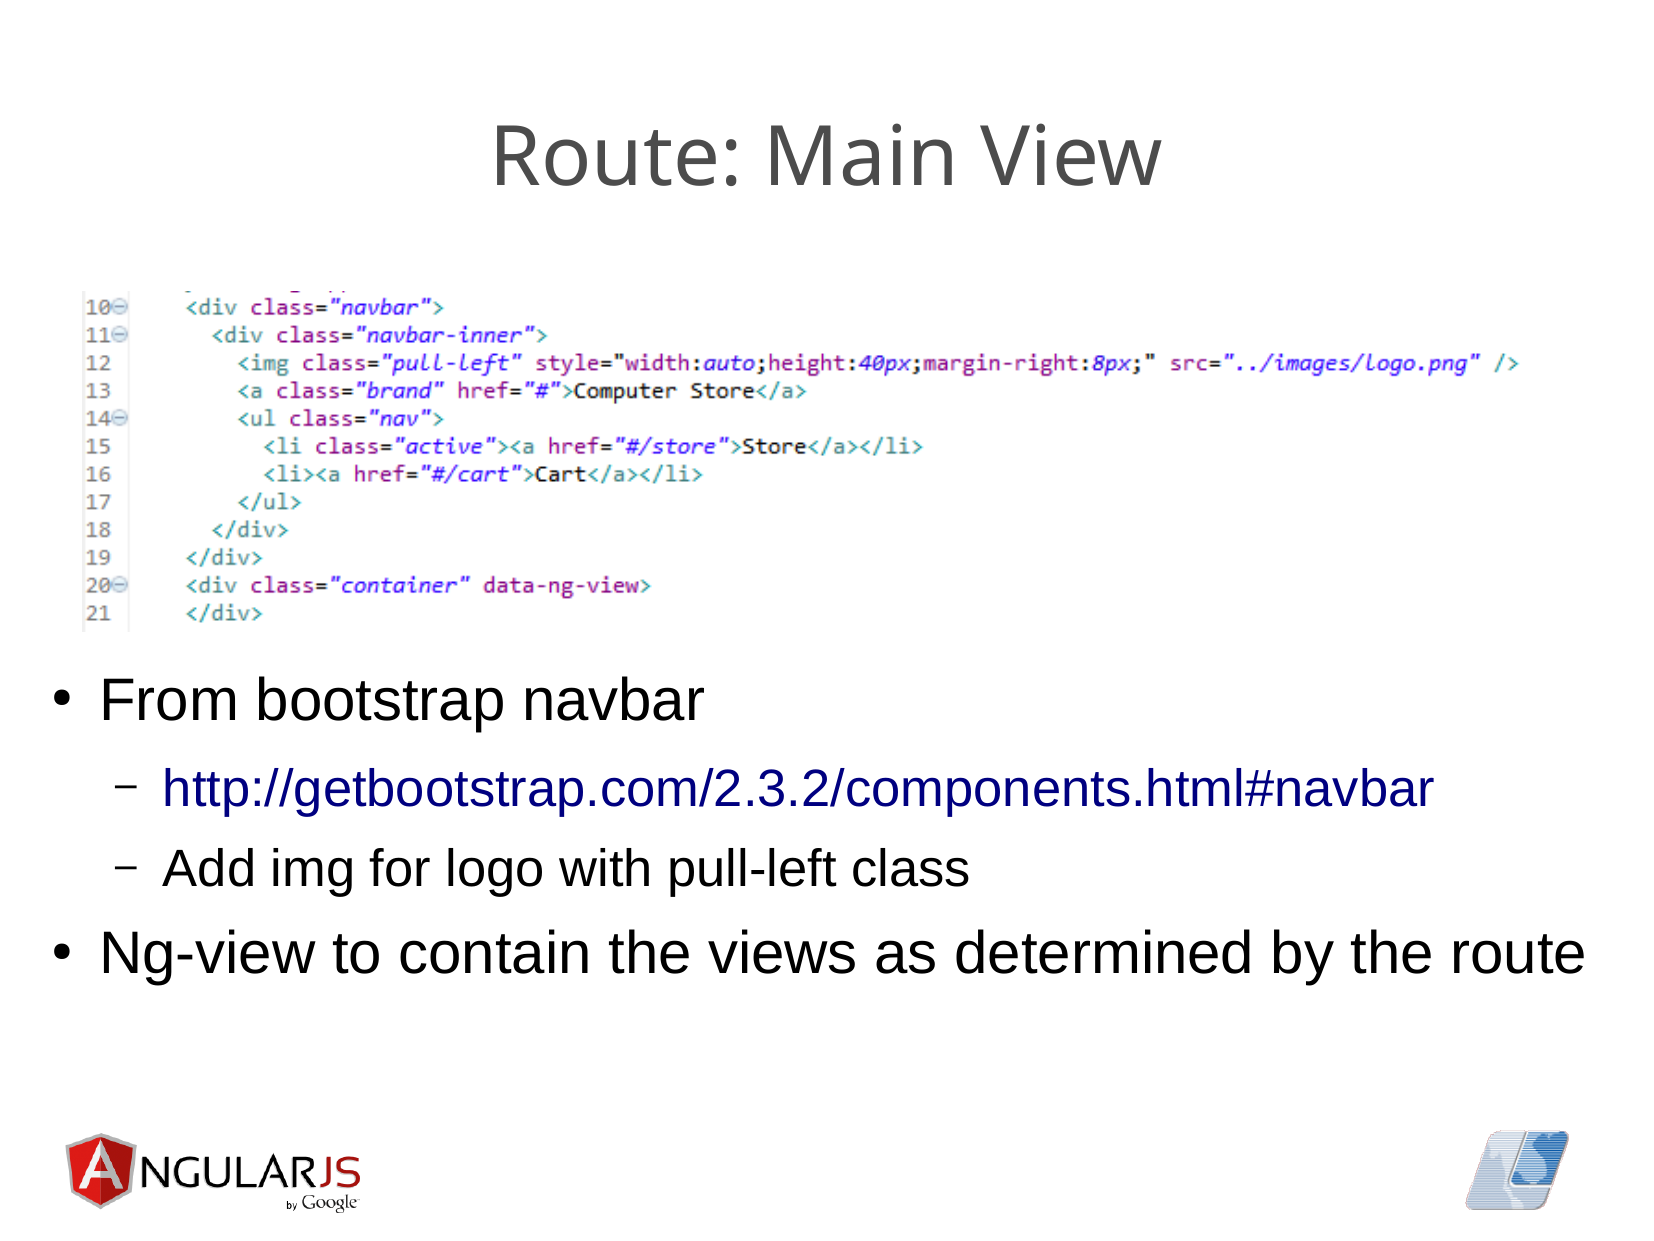

# Route: Main View
From bootstrap navbar
http://getbootstrap.com/2.3.2/components.html#navbar
Add img for logo with pull-left class
Ng-view to contain the views as determined by the route